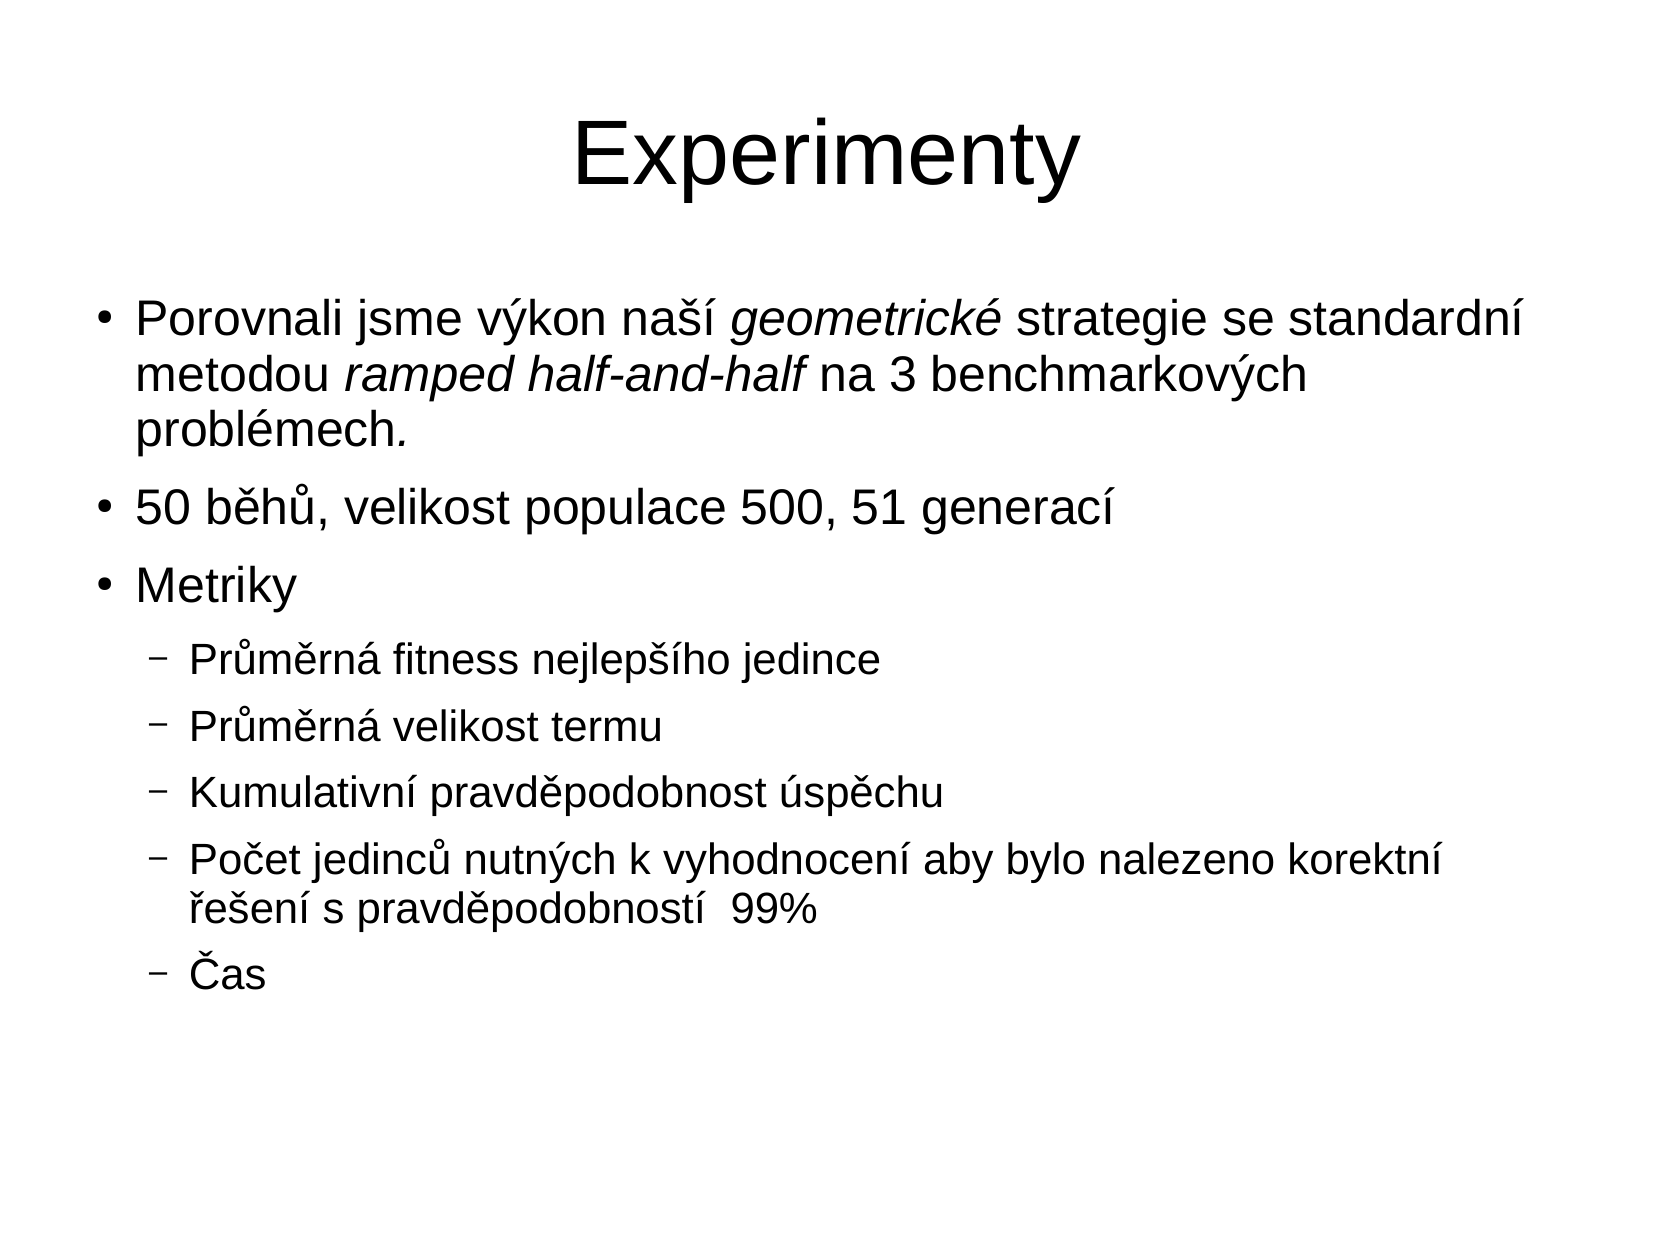

# Experimenty
Porovnali jsme výkon naší geometrické strategie se standardní metodou ramped half-and-half na 3 benchmarkových problémech.
50 běhů, velikost populace 500, 51 generací
Metriky
Průměrná fitness nejlepšího jedince
Průměrná velikost termu
Kumulativní pravděpodobnost úspěchu
Počet jedinců nutných k vyhodnocení aby bylo nalezeno korektní řešení s pravděpodobností 99%
Čas